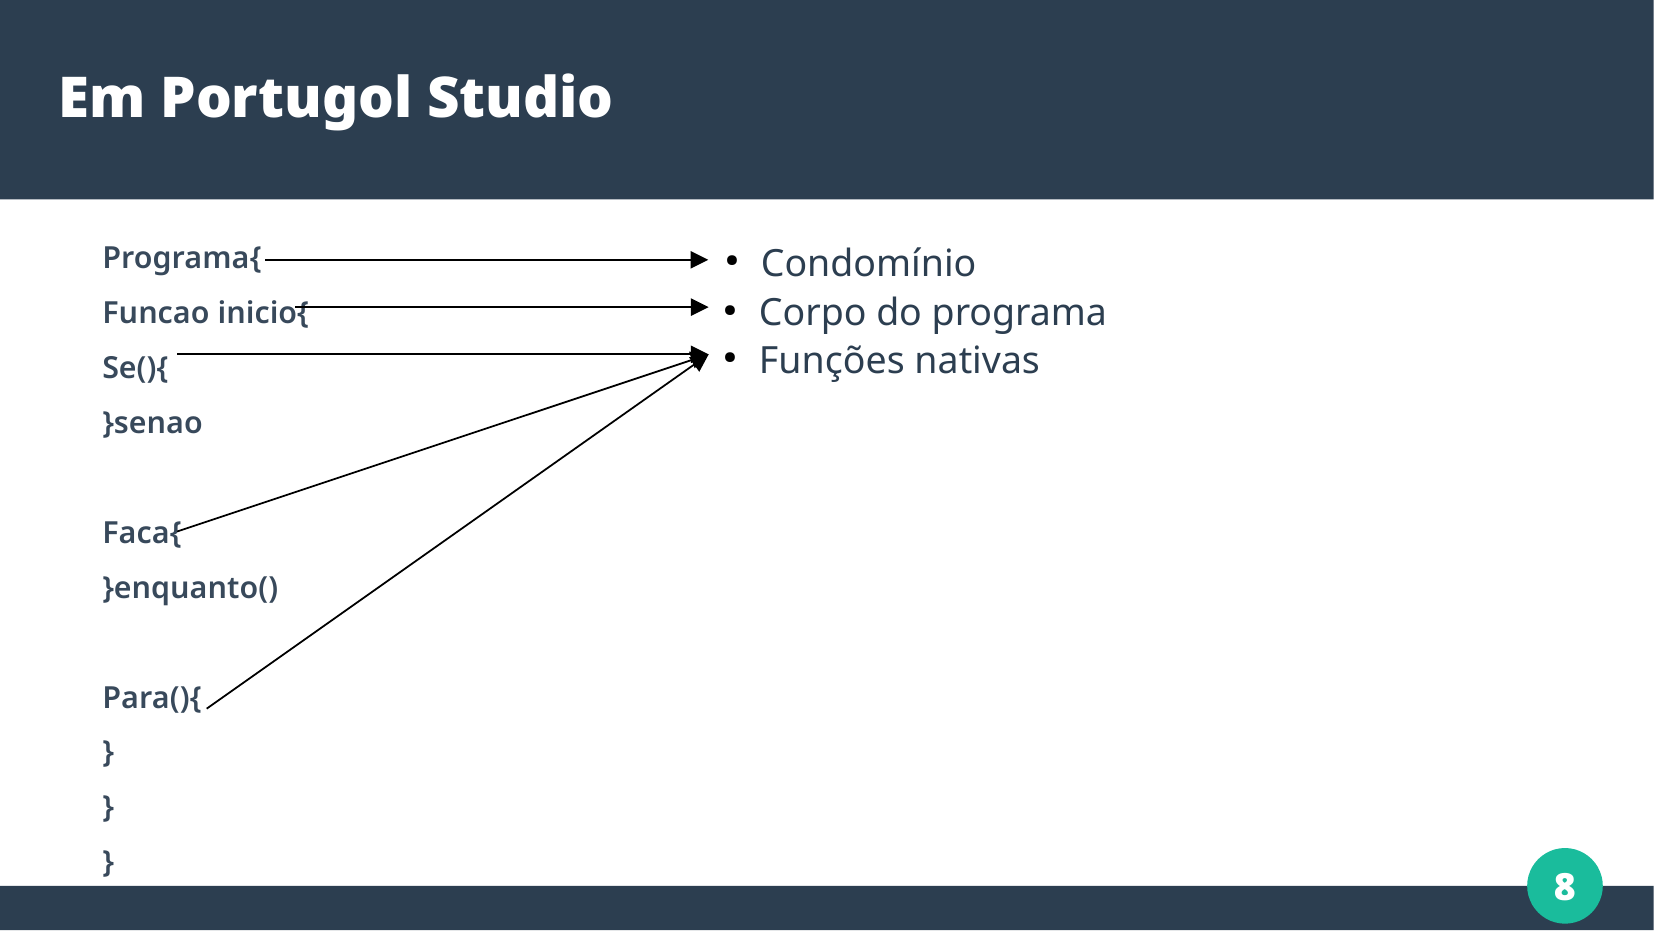

# Em Portugol Studio
Condomínio
Programa{
Funcao inicio{
Se(){
}senao
Faca{
}enquanto()
Para(){
}
}
}
Corpo do programa
Funções nativas